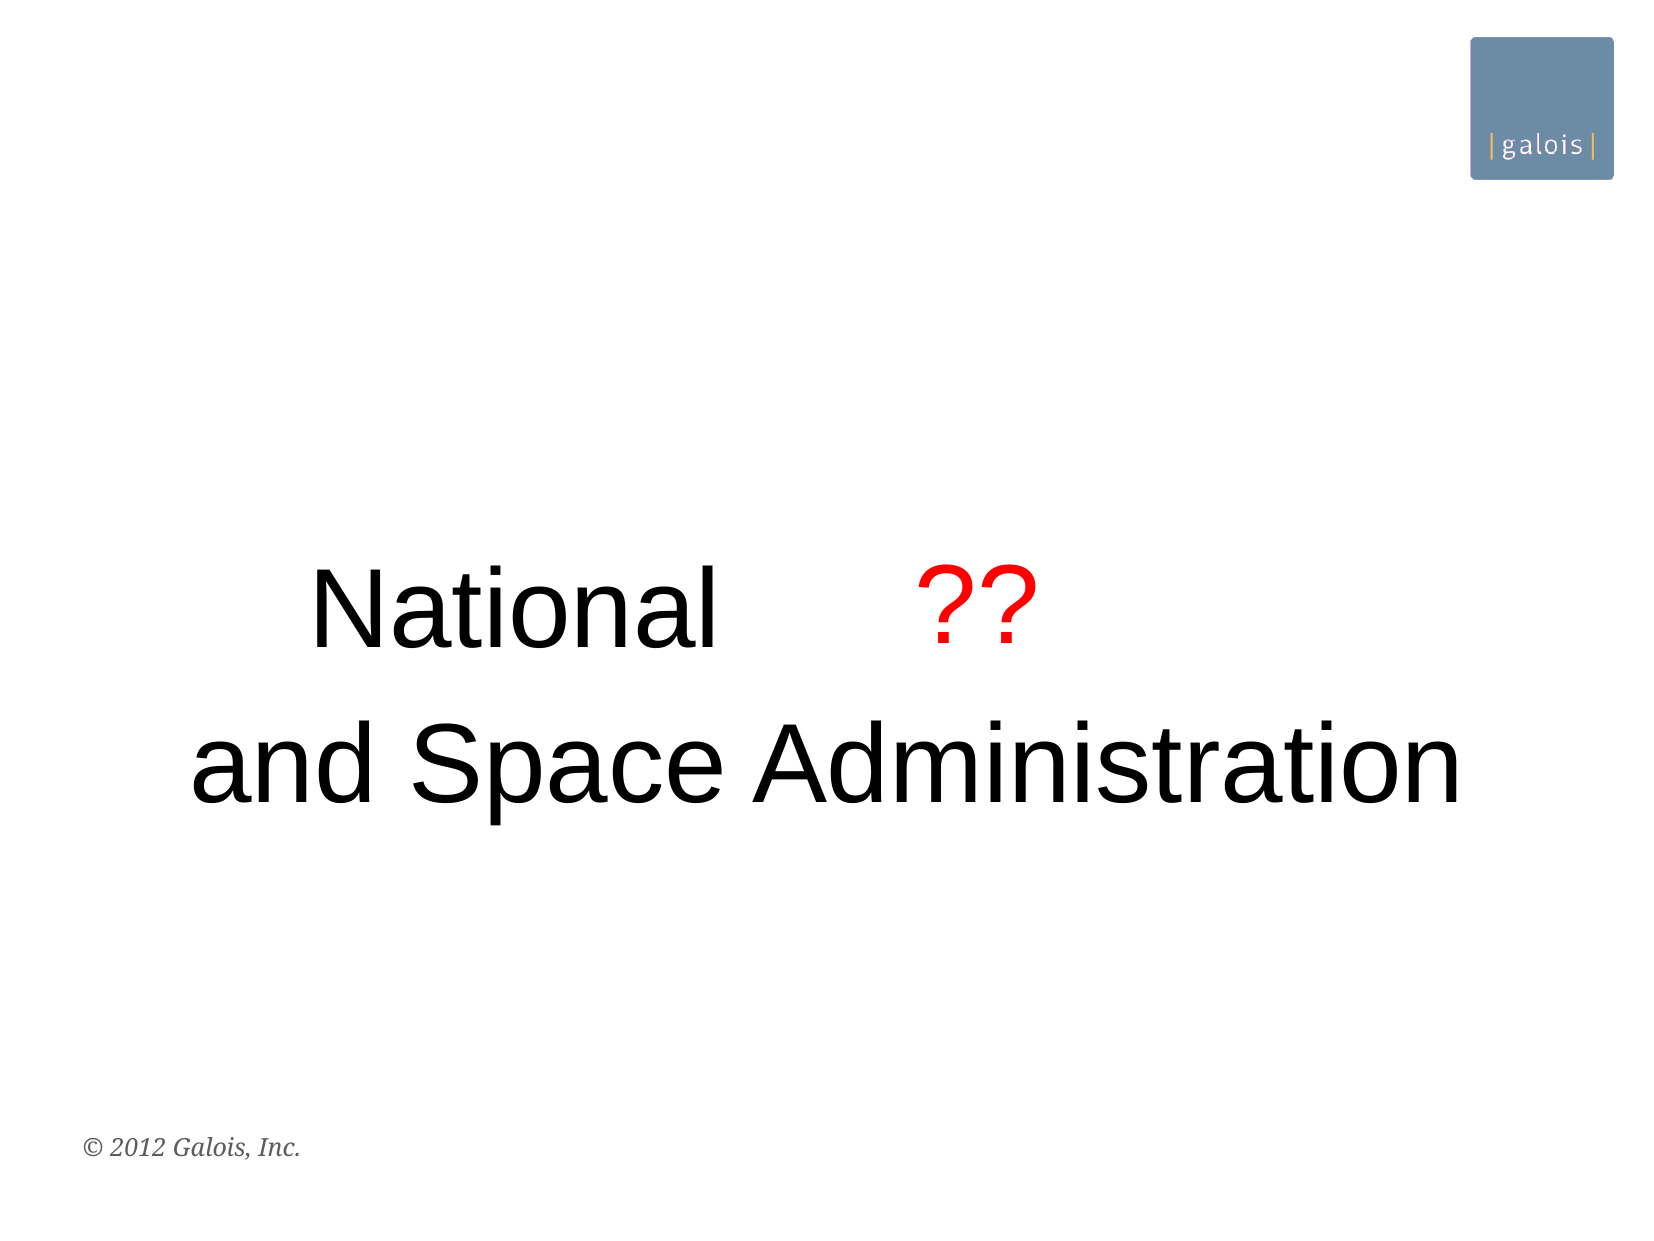

#
National Aeronautics
and Space Administration
??